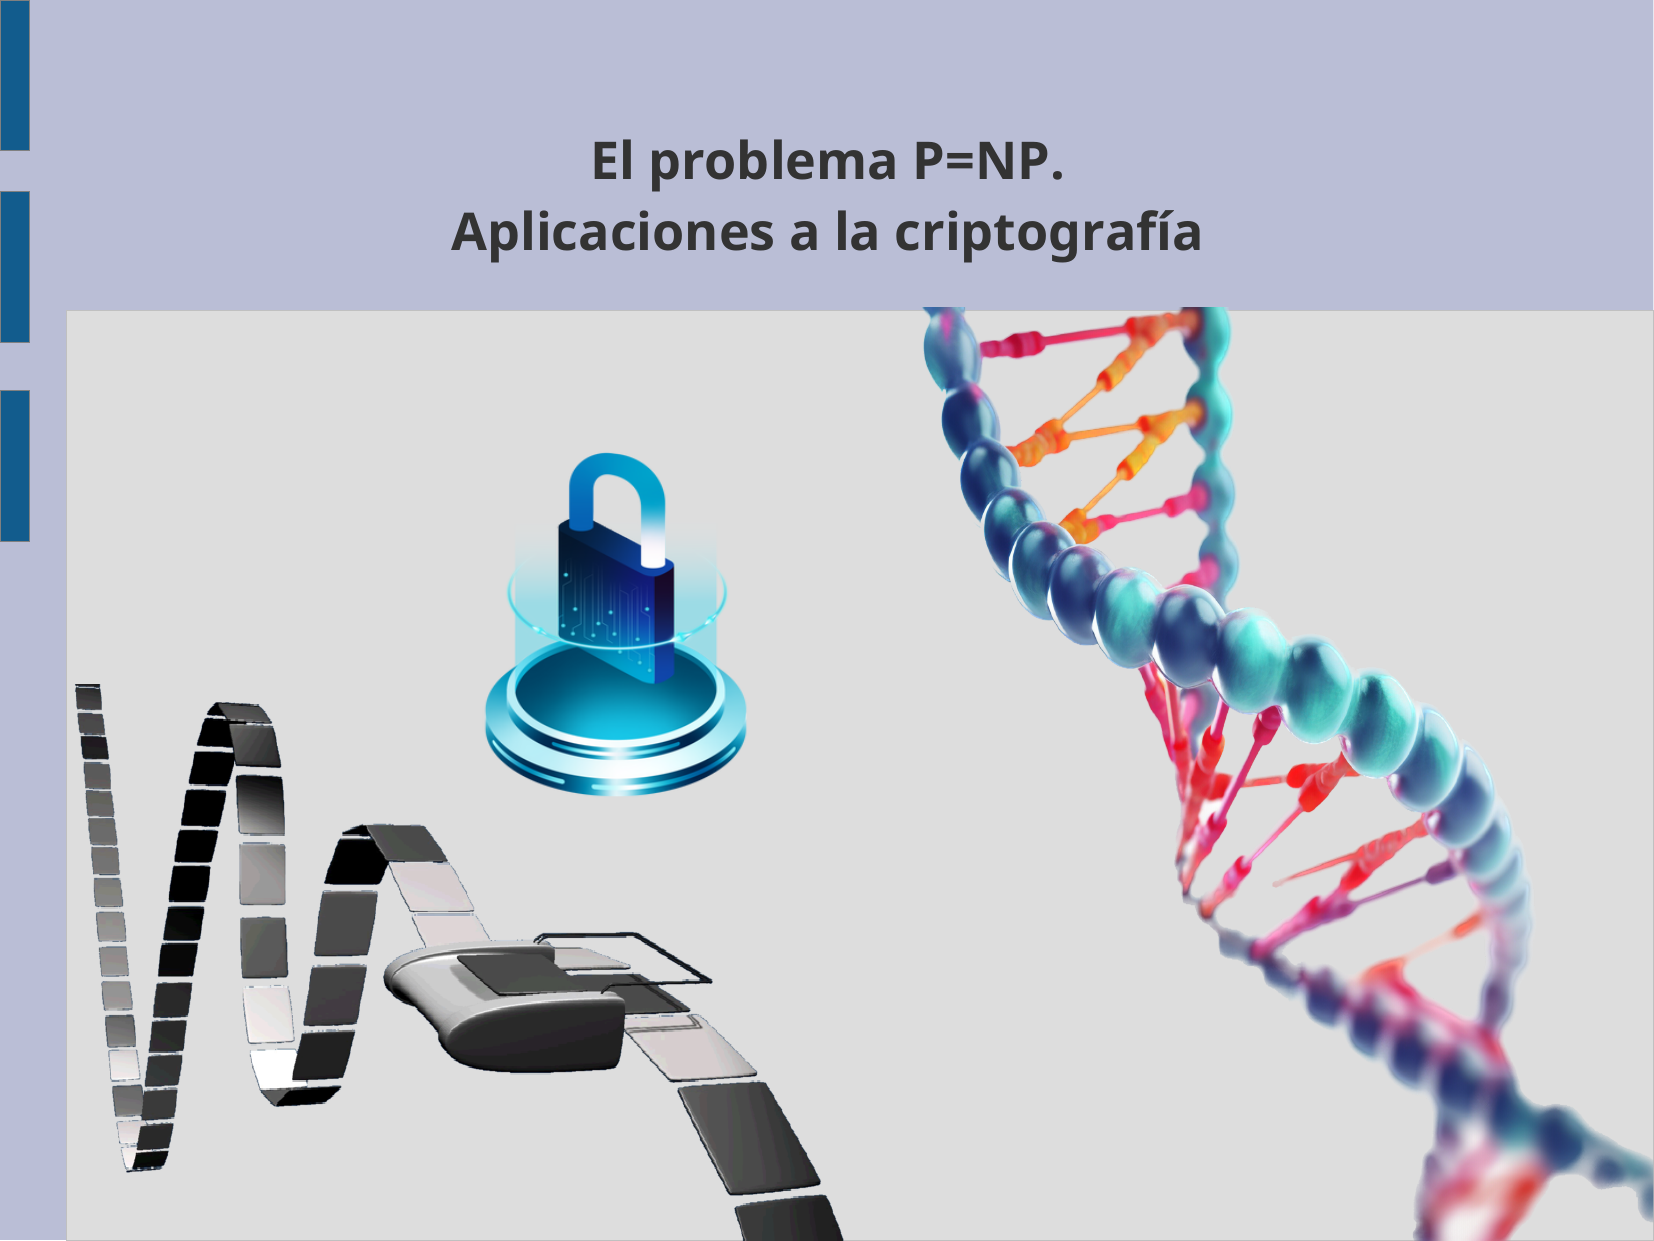

# El problema P=NP. Aplicaciones a la criptografía